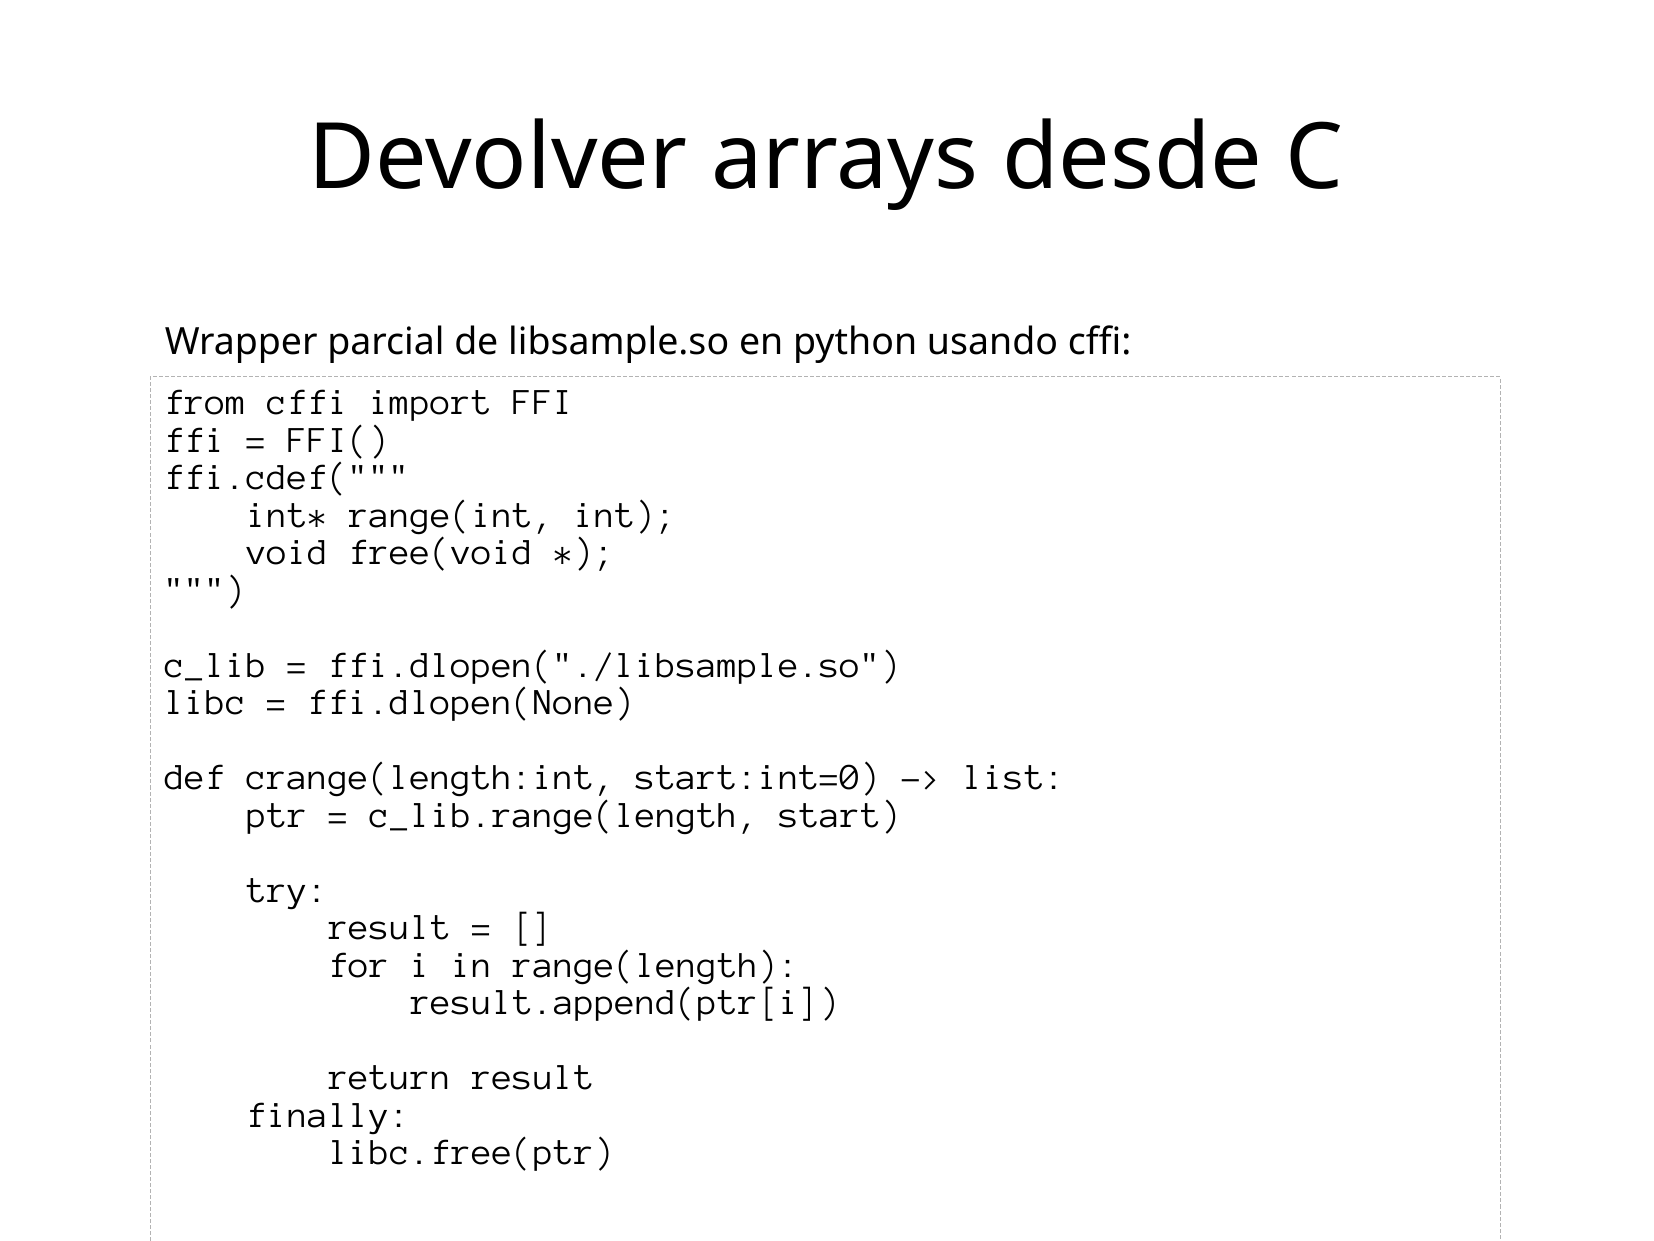

# Devolver arrays desde C
Wrapper parcial de libsample.so en python usando cffi:
from cffi import FFI
ffi = FFI()
ffi.cdef("""
 int* range(int, int);
 void free(void *);
""")
c_lib = ffi.dlopen("./libsample.so")
libc = ffi.dlopen(None)
def crange(length:int, start:int=0) -> list:
 ptr = c_lib.range(length, start)
 try:
 result = []
 for i in range(length):
 result.append(ptr[i])
 return result
 finally:
 libc.free(ptr)